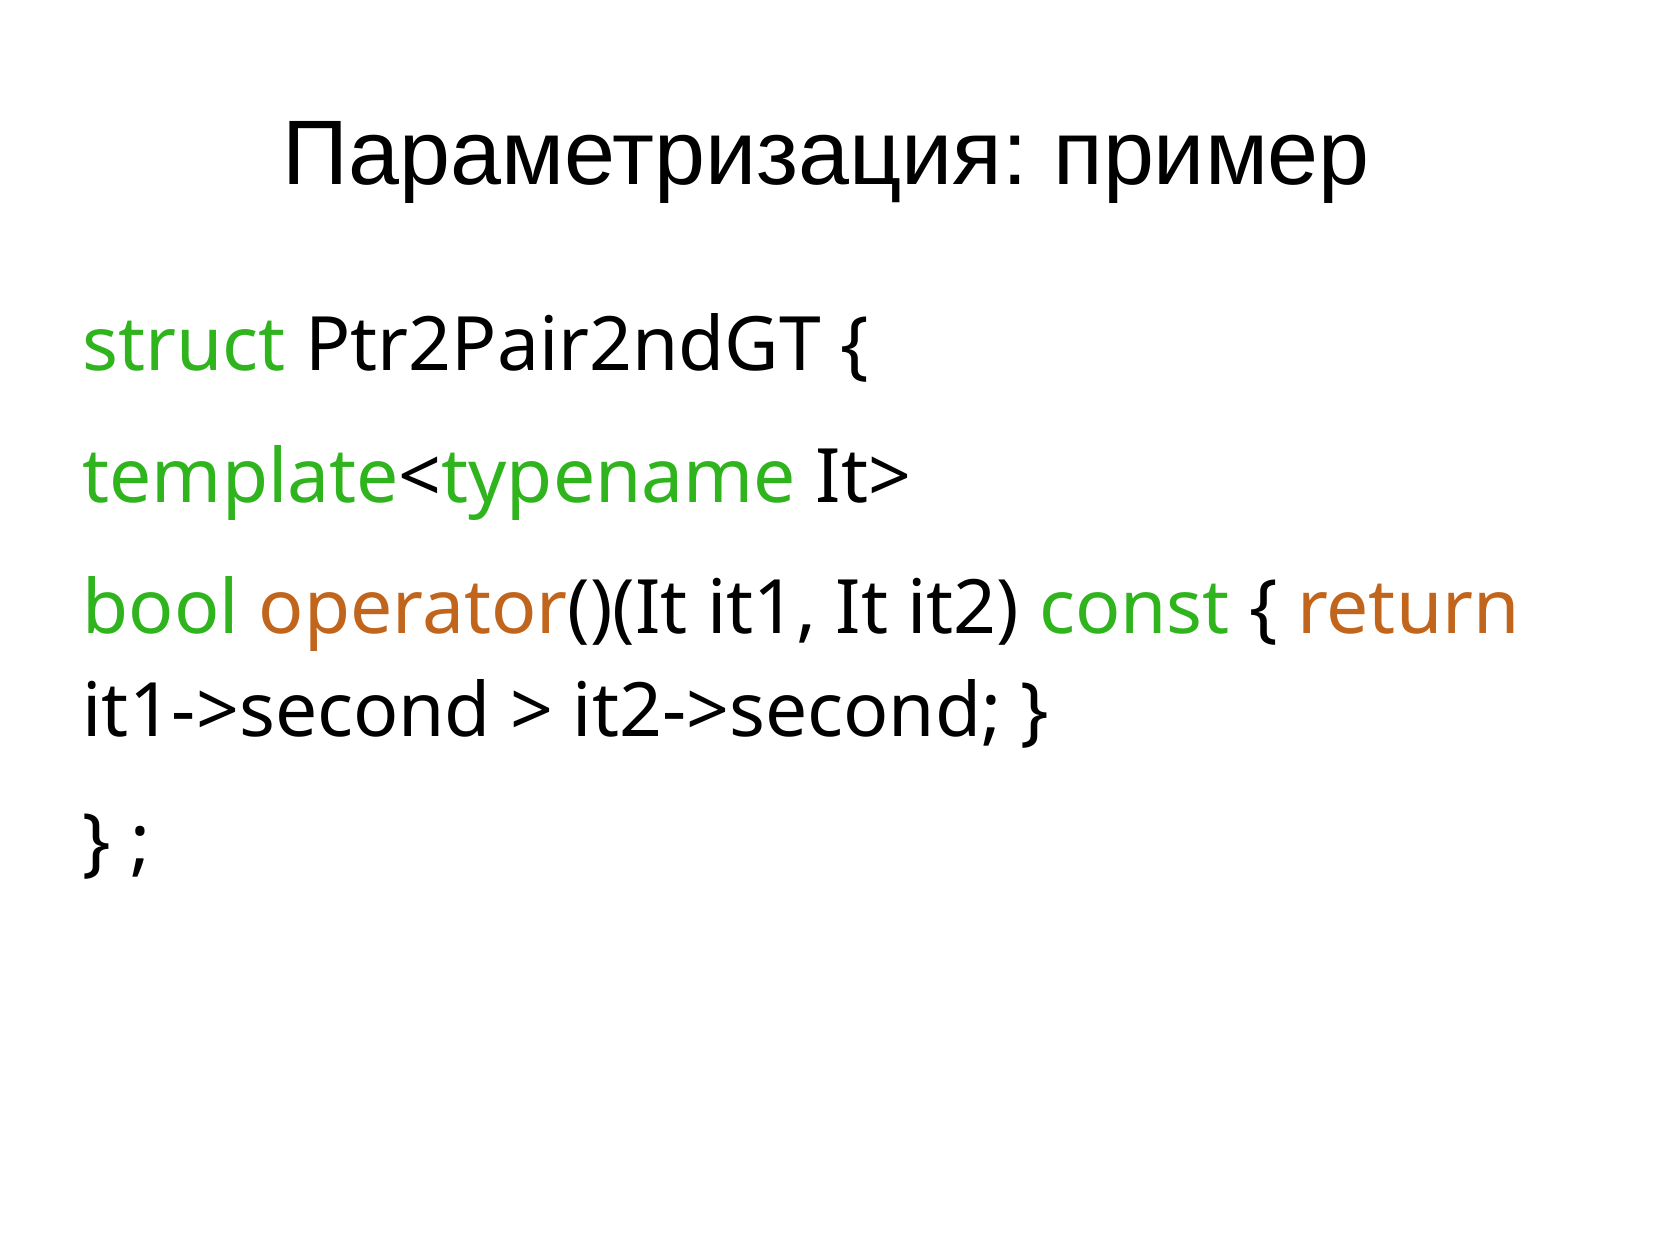

# Параметризация: пример
struct Ptr2Pair2ndGT {
template<typename It>
bool operator()(It it1, It it2) const { return it1->second > it2->second; }
} ;